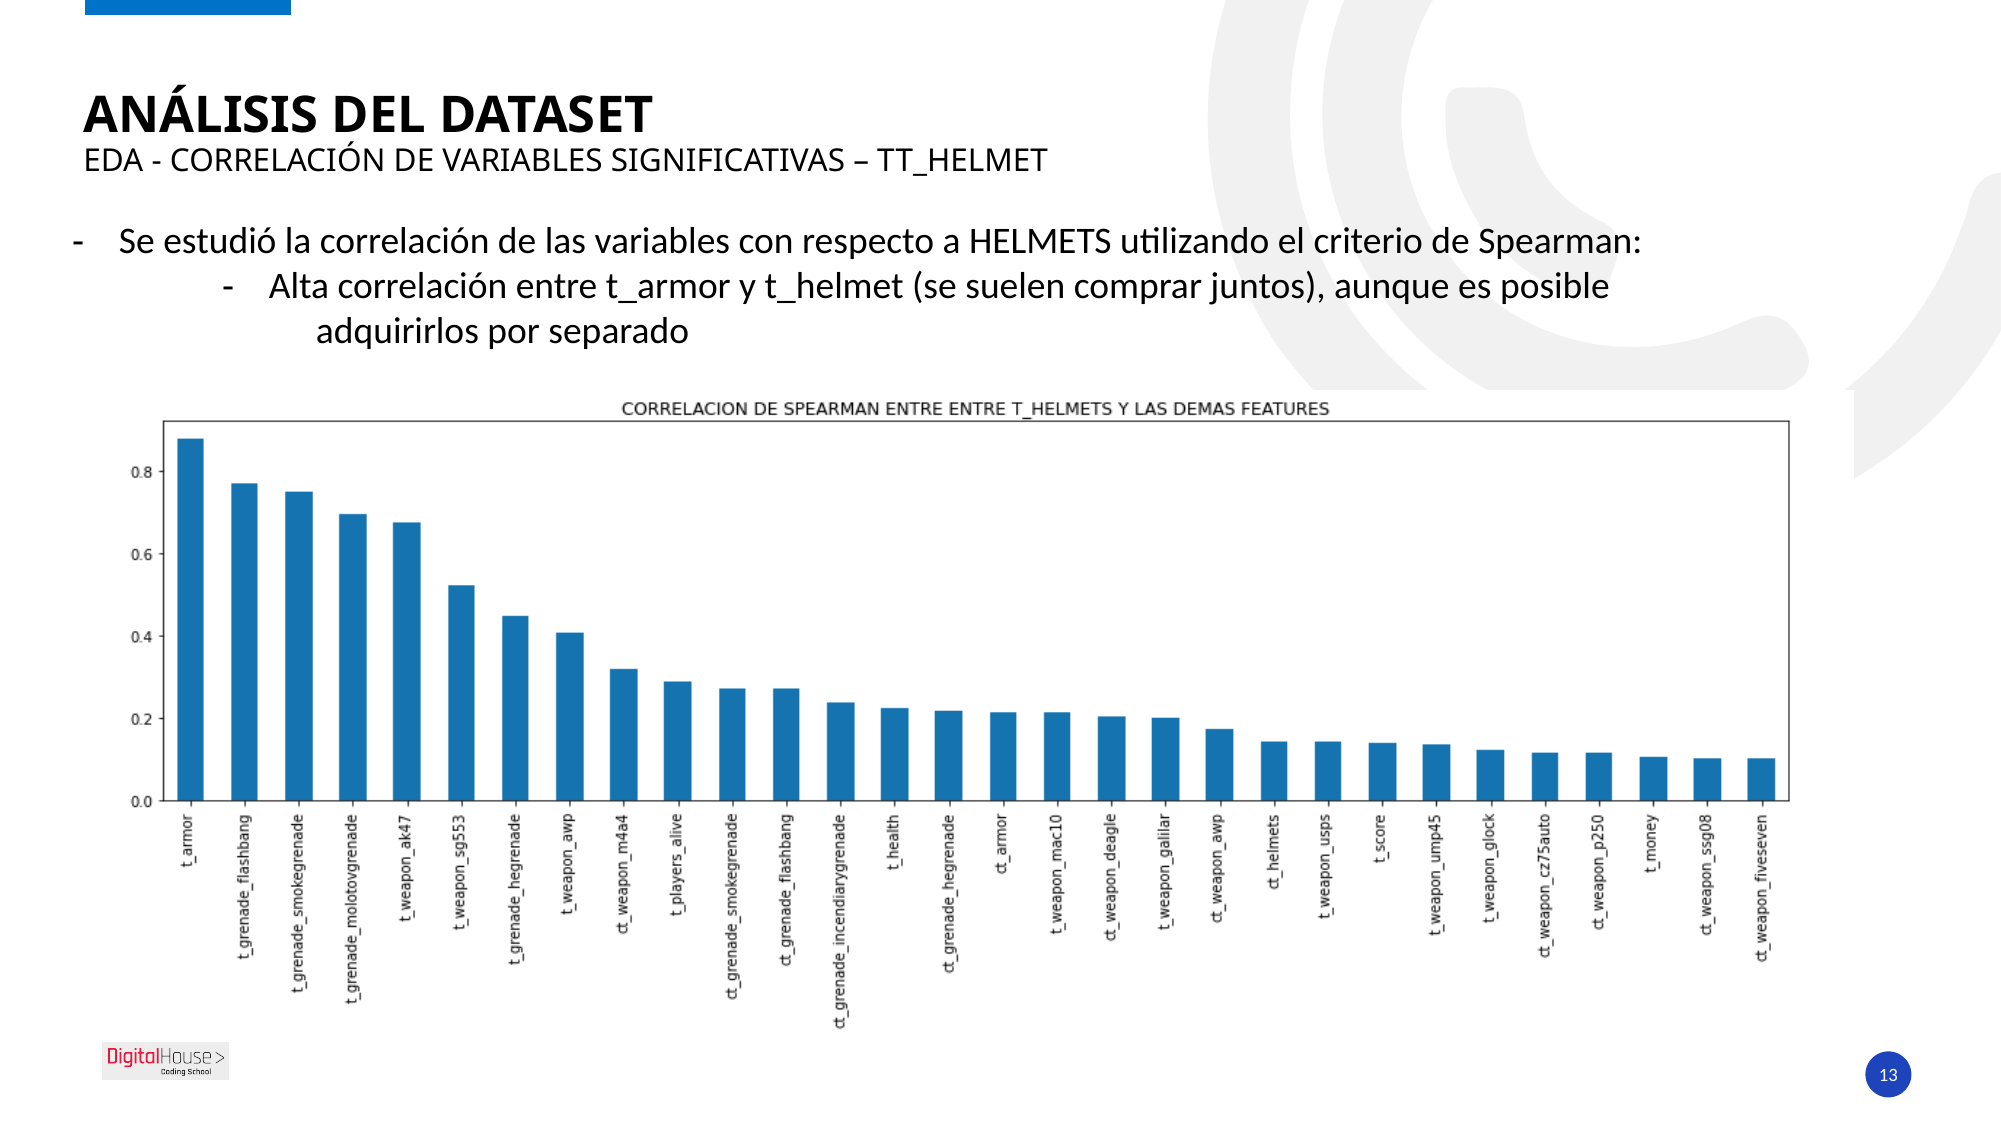

# ANÁLISIS DEL DATASET eda - CORRELACIÓN DE VARIABLES SIGNIFICATIVAS – TT_HELMET
Se estudió la correlación de las variables con respecto a HELMETS utilizando el criterio de Spearman:
Alta correlación entre t_armor y t_helmet (se suelen comprar juntos), aunque es posible adquirirlos por separado